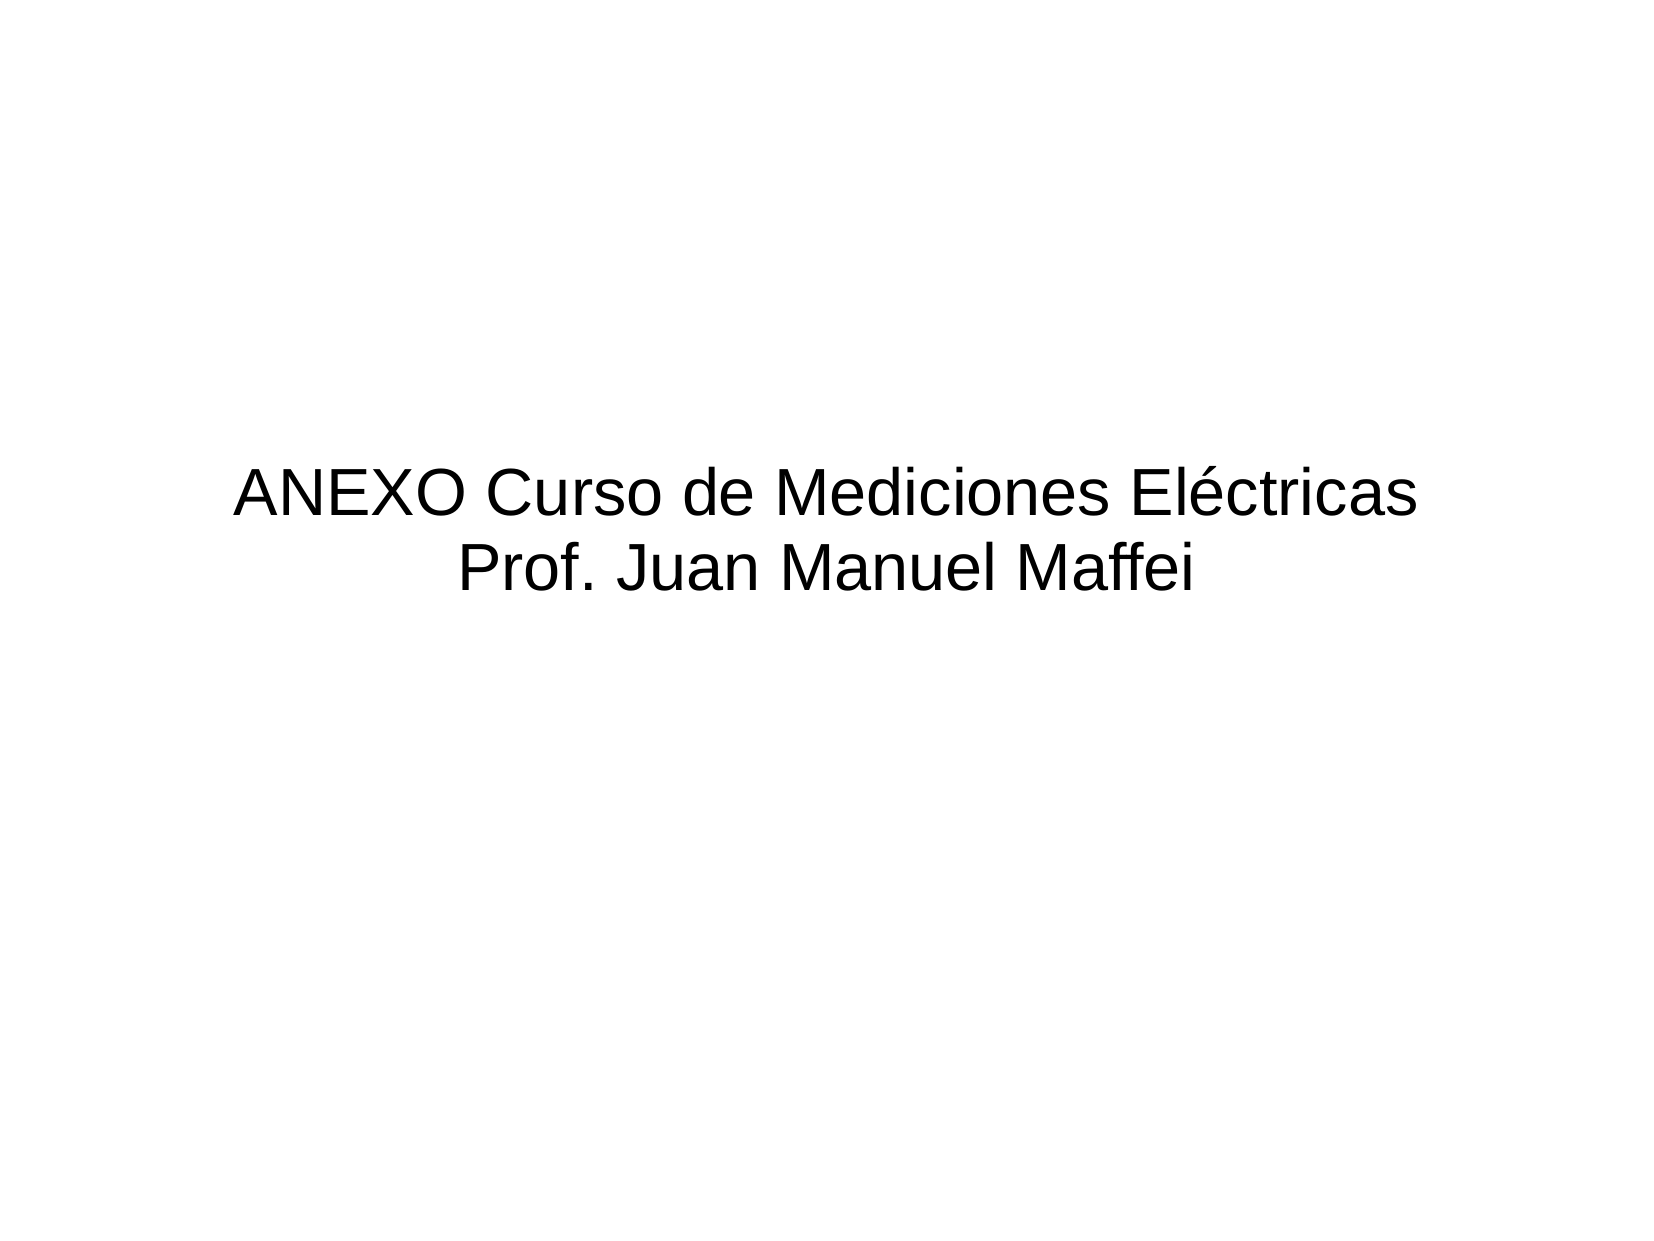

ANEXO Curso de Mediciones Eléctricas
Prof. Juan Manuel Maffei